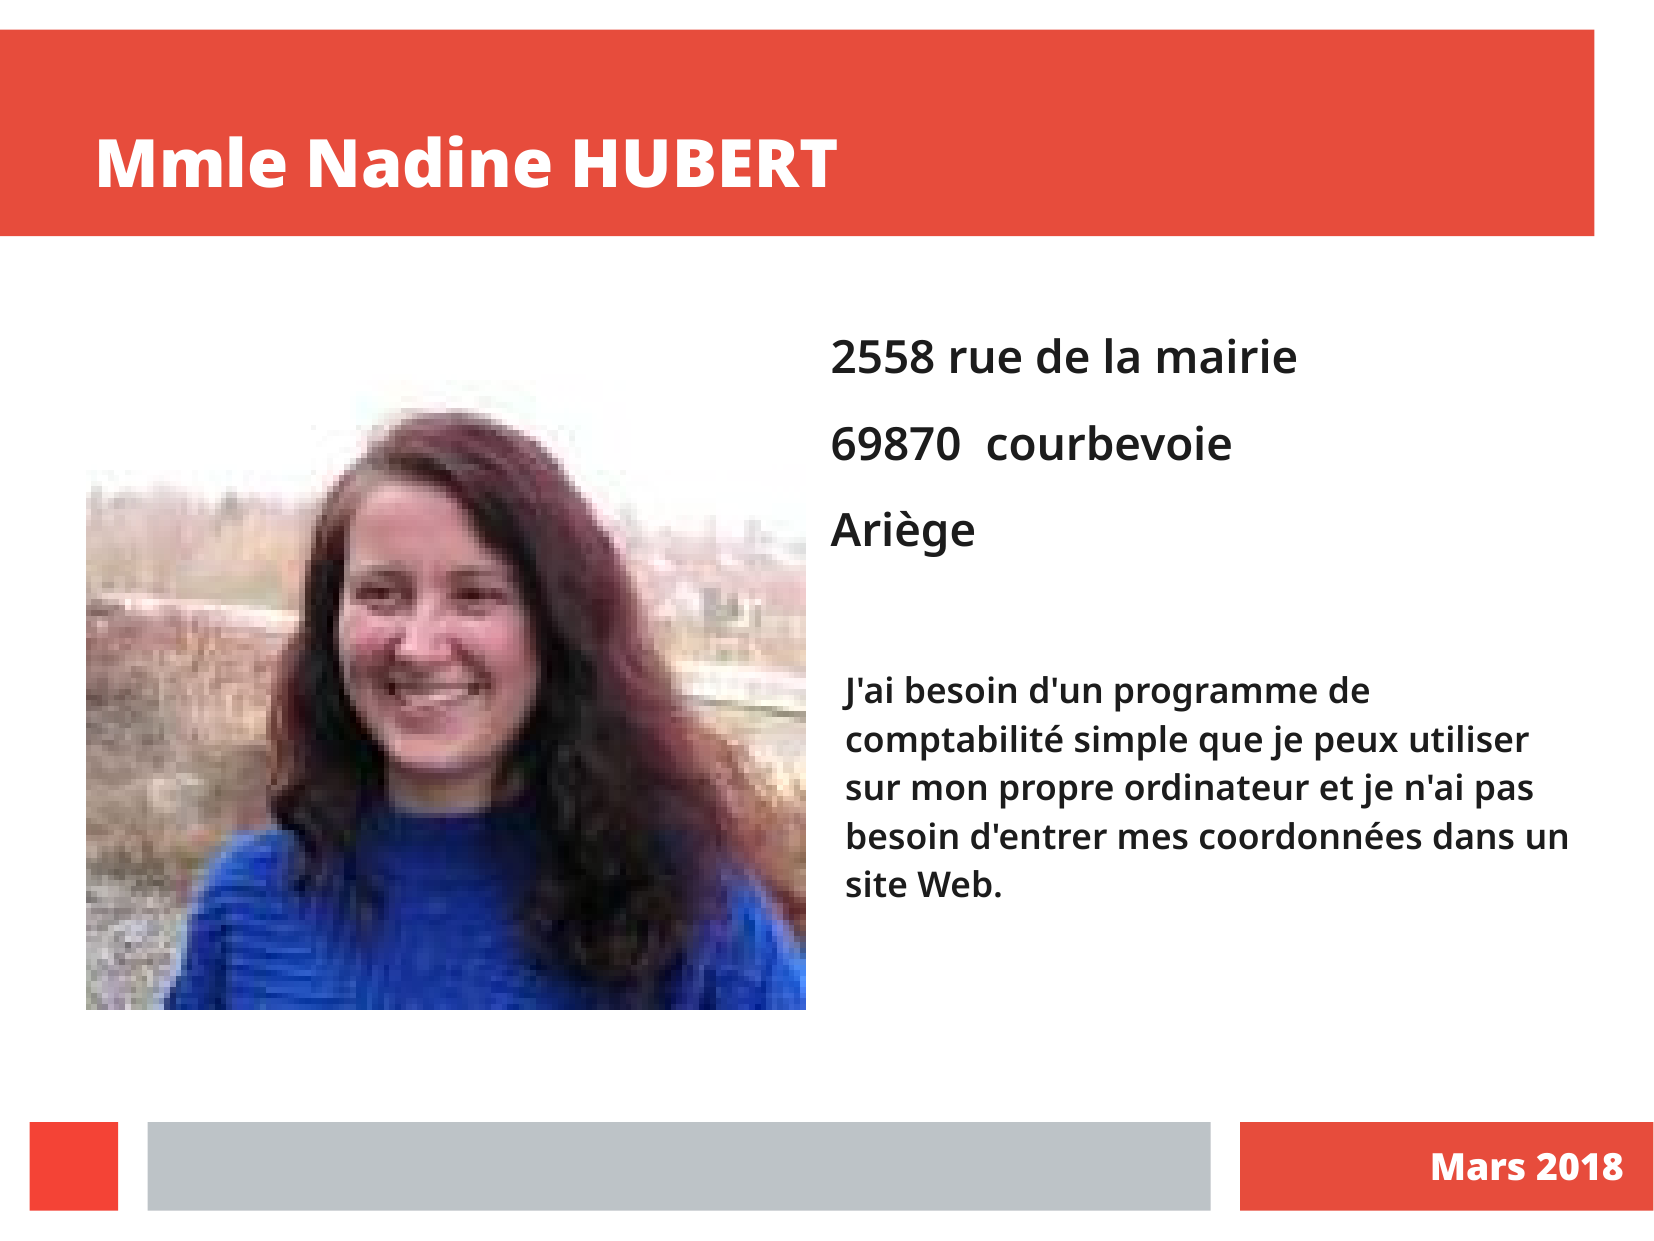

# Mmle Nadine HUBERT
2558 rue de la mairie
69870 courbevoie
Ariège
J'ai besoin d'un programme de comptabilité simple que je peux utiliser sur mon propre ordinateur et je n'ai pas besoin d'entrer mes coordonnées dans un site Web.
Mars 2018